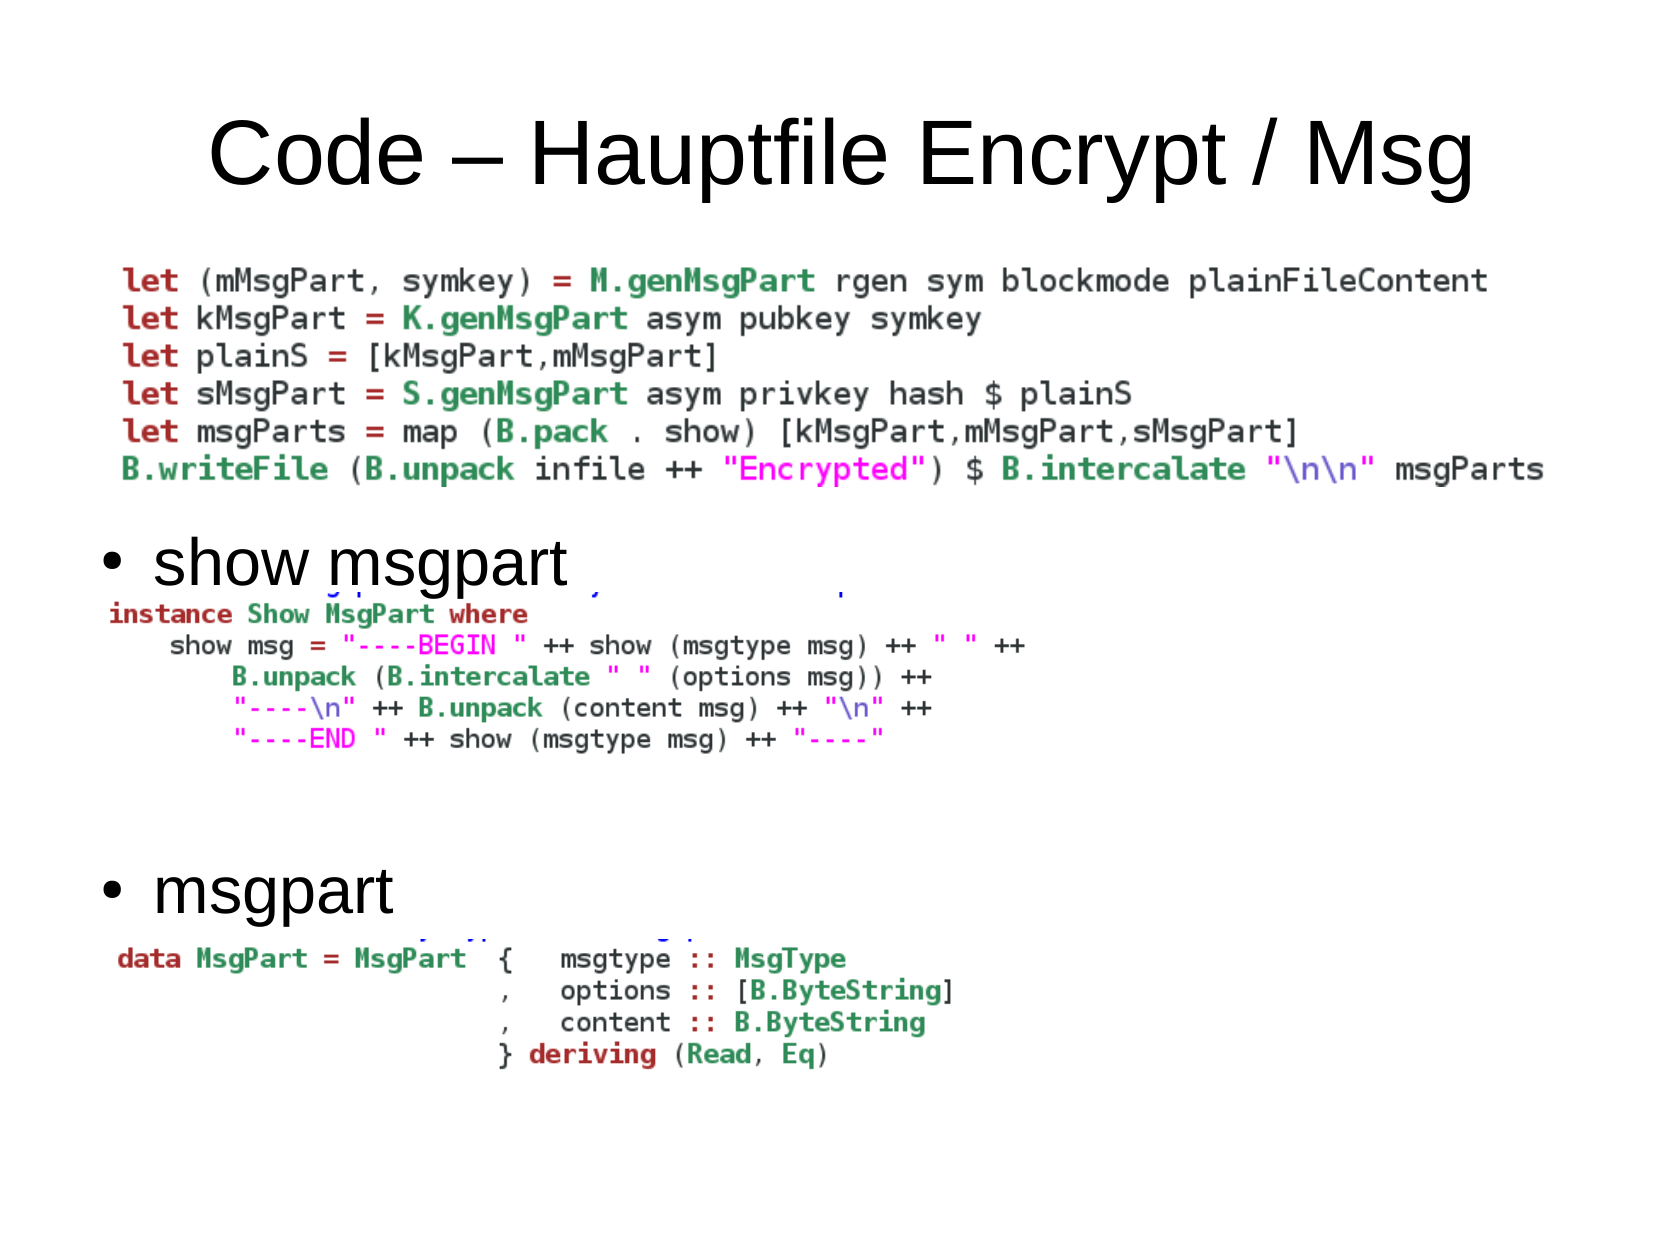

# Code – Hauptfile Encrypt / Msg
show msgpart
msgpart